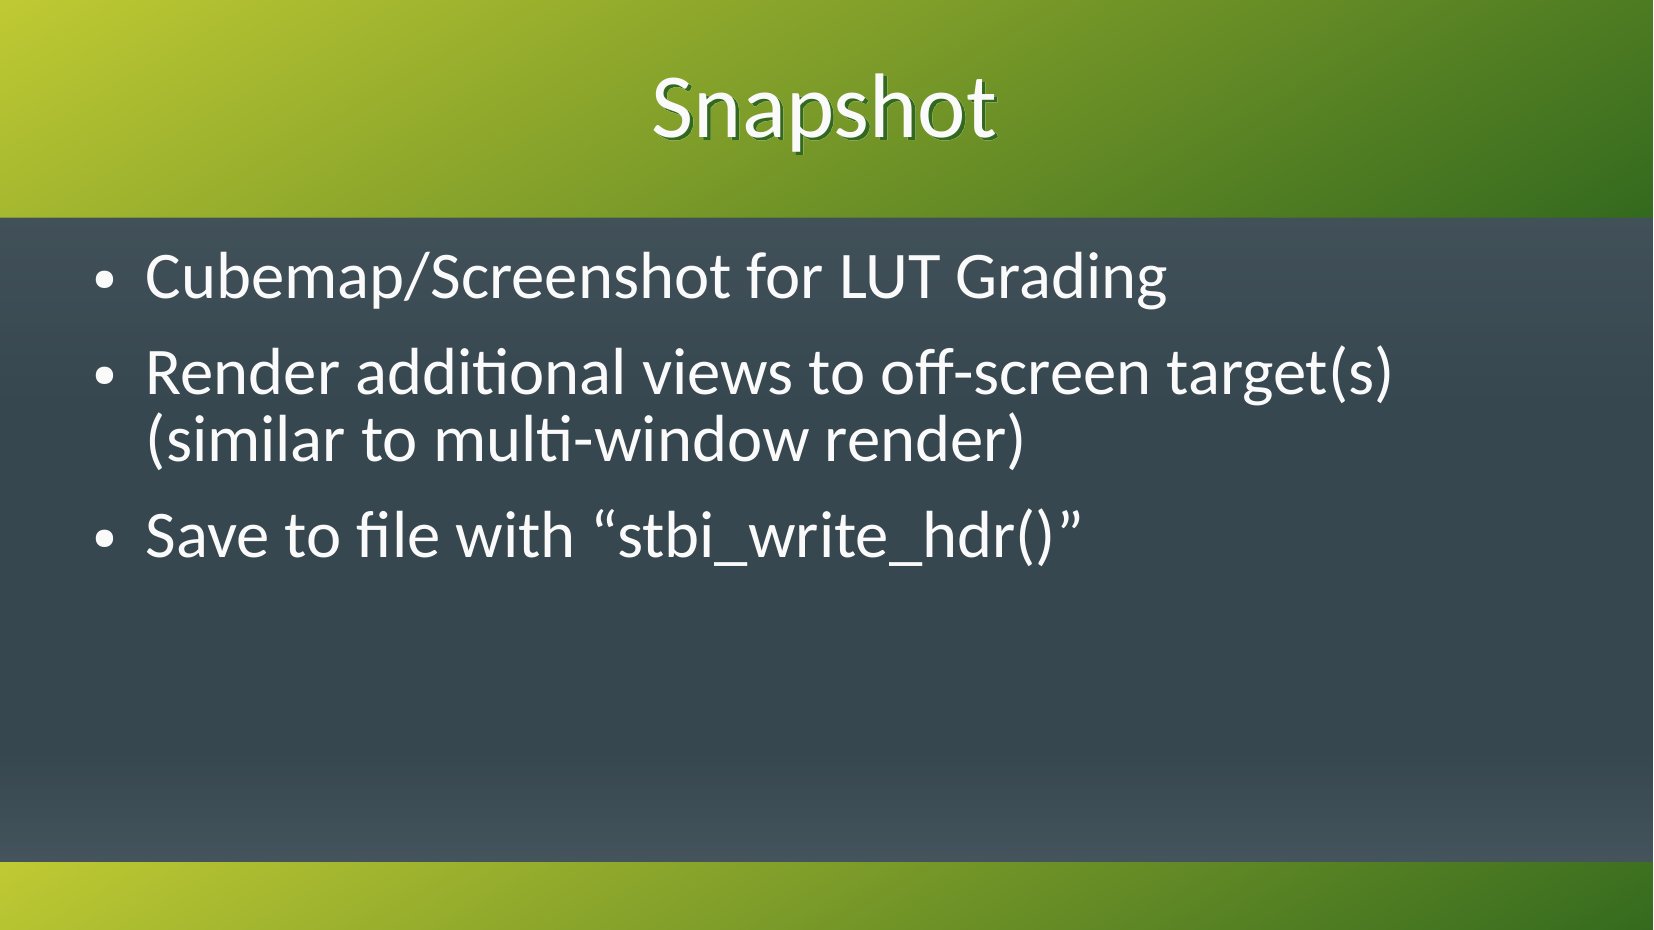

# Snapshot
Cubemap/Screenshot for LUT Grading
Render additional views to off-screen target(s) (similar to multi-window render)
Save to file with “stbi_write_hdr()”